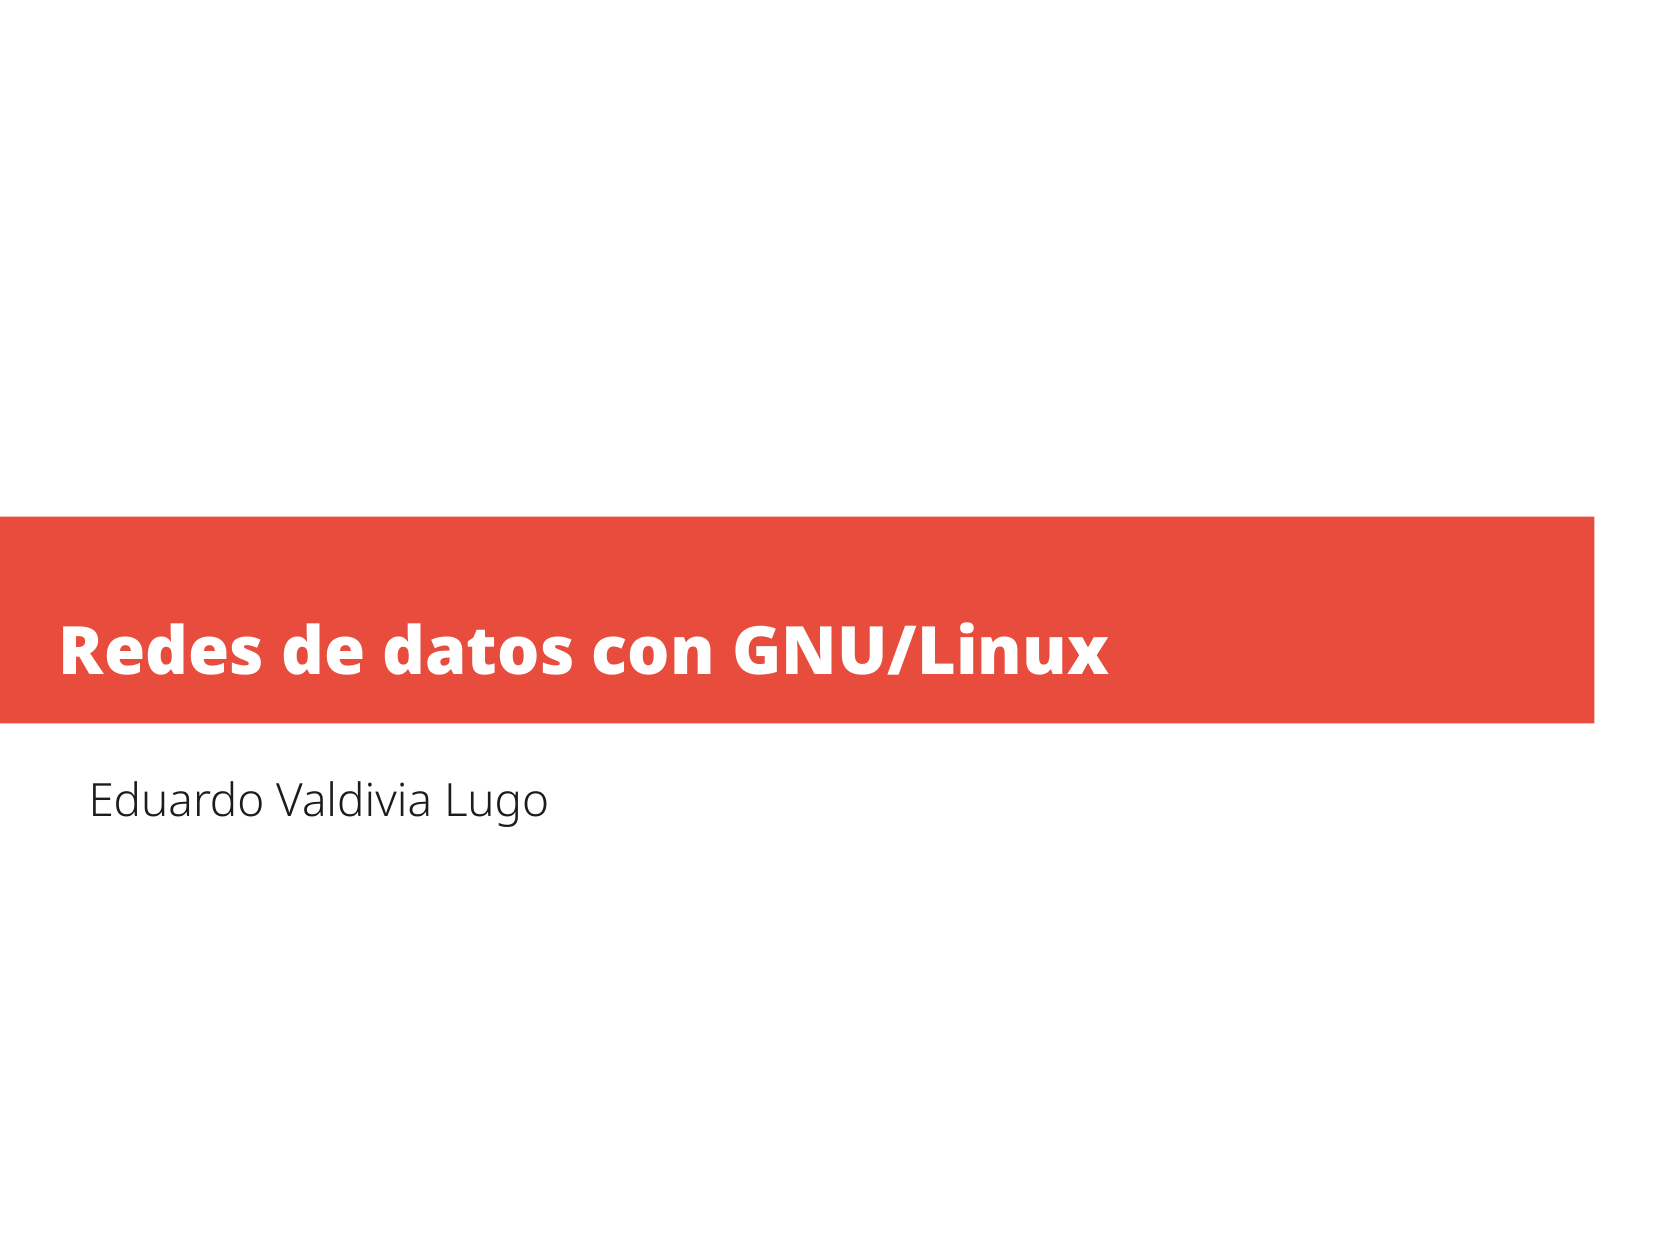

# Redes de datos con GNU/Linux
Eduardo Valdivia Lugo